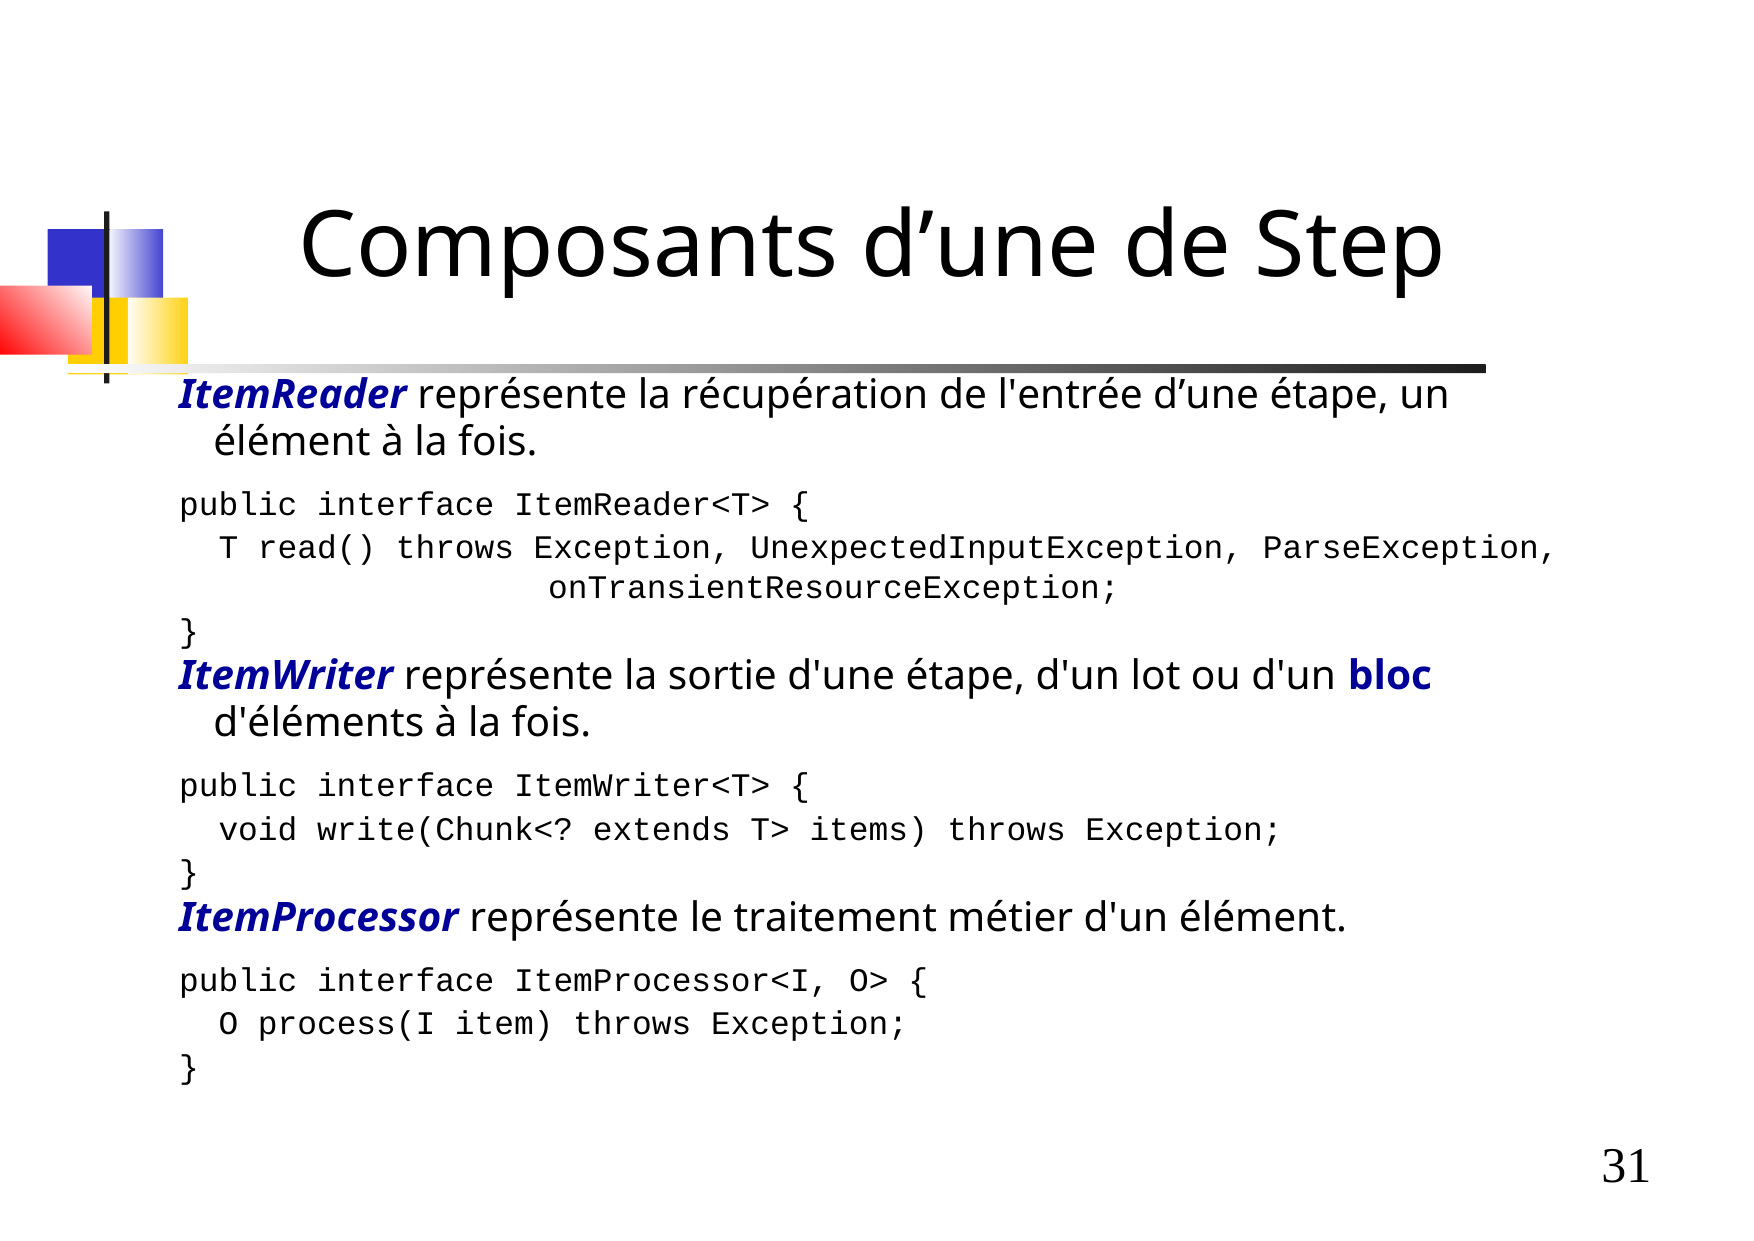

# Composants d’une de Step
ItemReader représente la récupération de l'entrée d’une étape, un élément à la fois.
public interface ItemReader<T> {
 T read() throws Exception, UnexpectedInputException, ParseException, onTransientResourceException;
}
ItemWriter représente la sortie d'une étape, d'un lot ou d'un bloc d'éléments à la fois.
public interface ItemWriter<T> {
 void write(Chunk<? extends T> items) throws Exception;
}
ItemProcessor représente le traitement métier d'un élément.
public interface ItemProcessor<I, O> {
 O process(I item) throws Exception;
}